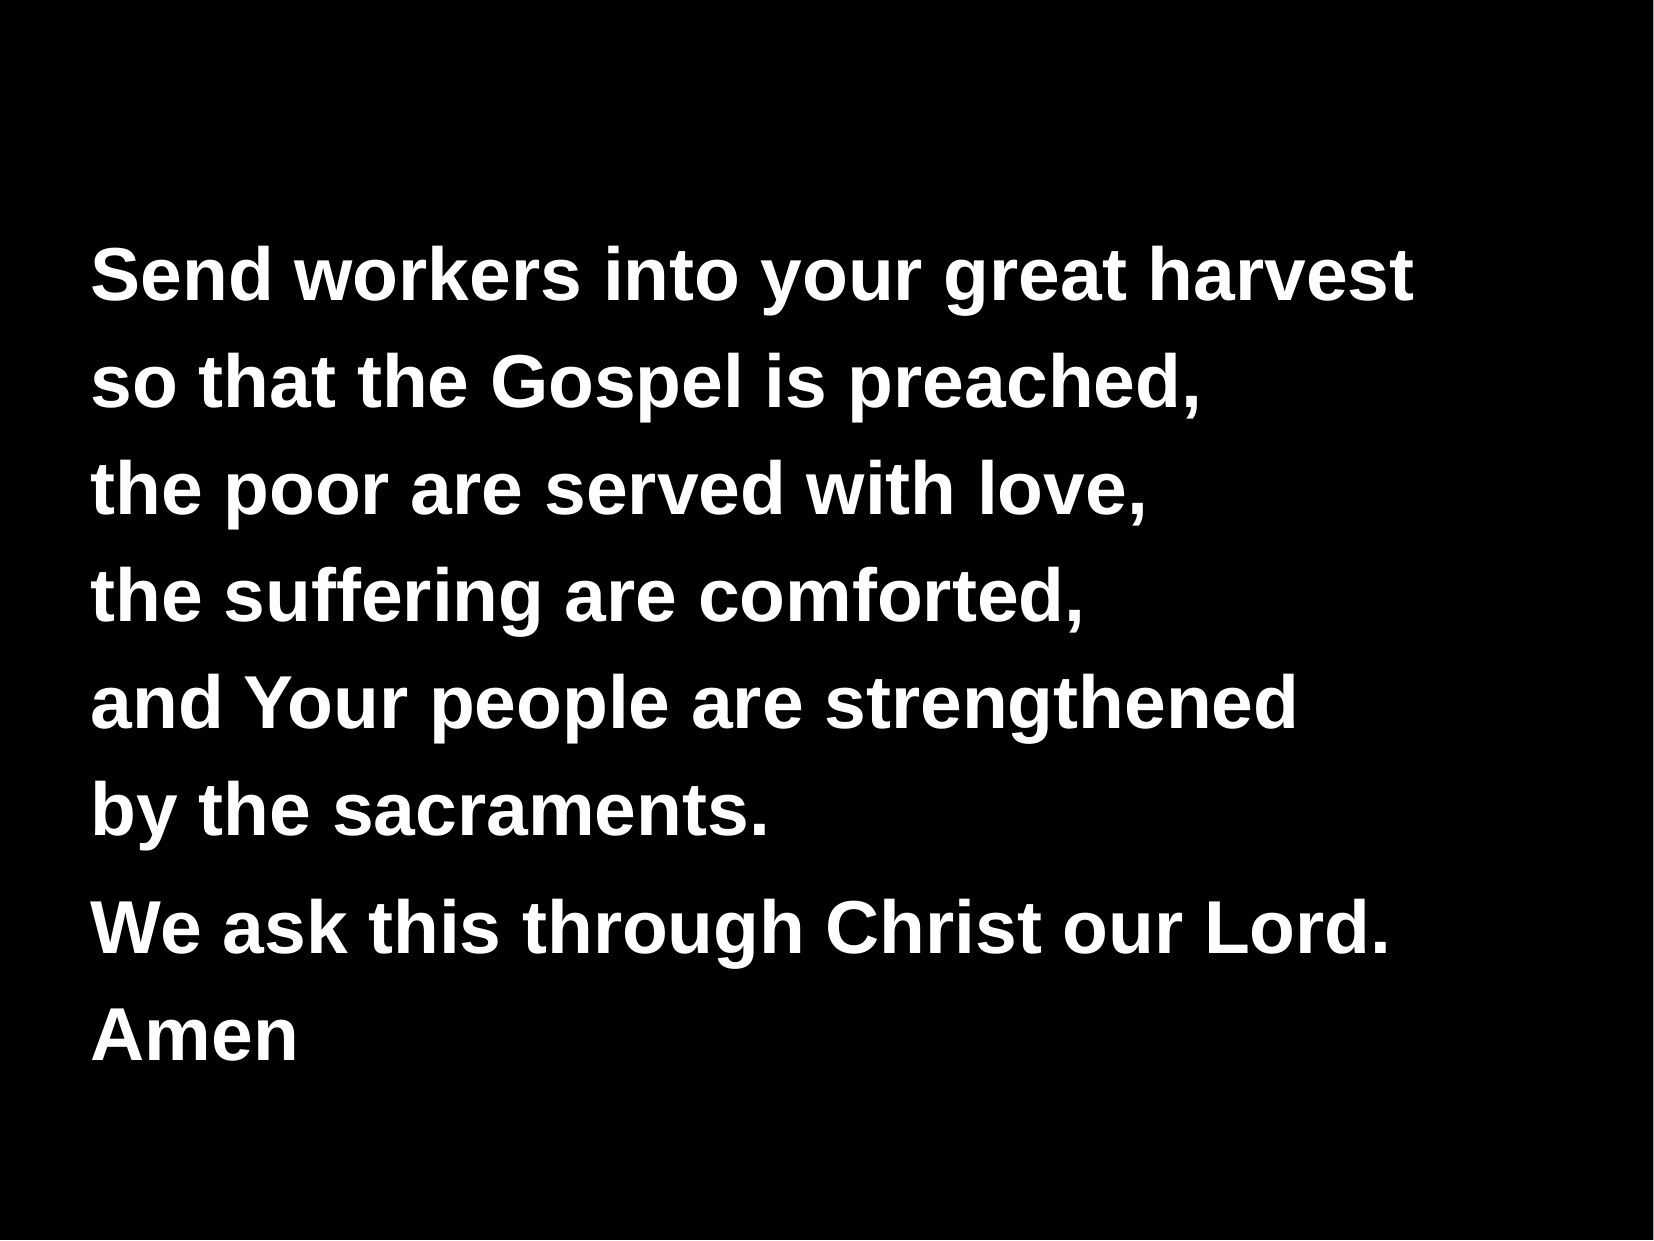

Send workers into your great harvest
so that the Gospel is preached,
the poor are served with love,
the suffering are comforted,
and Your people are strengthened
by the sacraments.
We ask this through Christ our Lord.
Amen